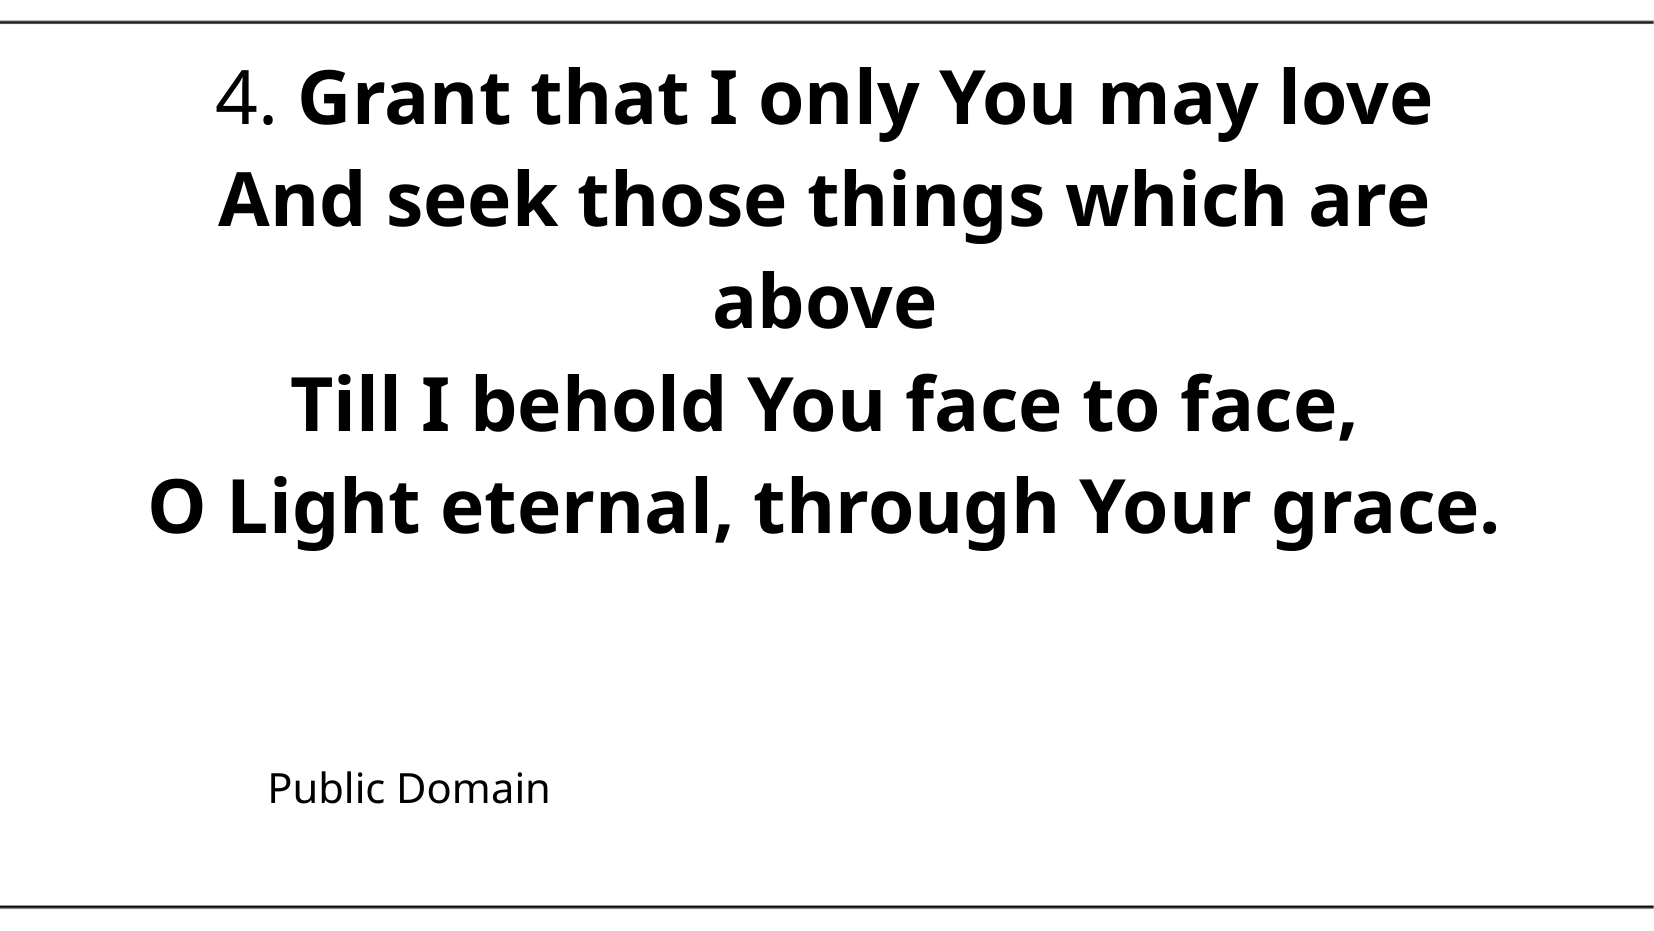

4. Grant that I only You may love
And seek those things which are above
Till I behold You face to face,
O Light eternal, through Your grace.
 Public Domain